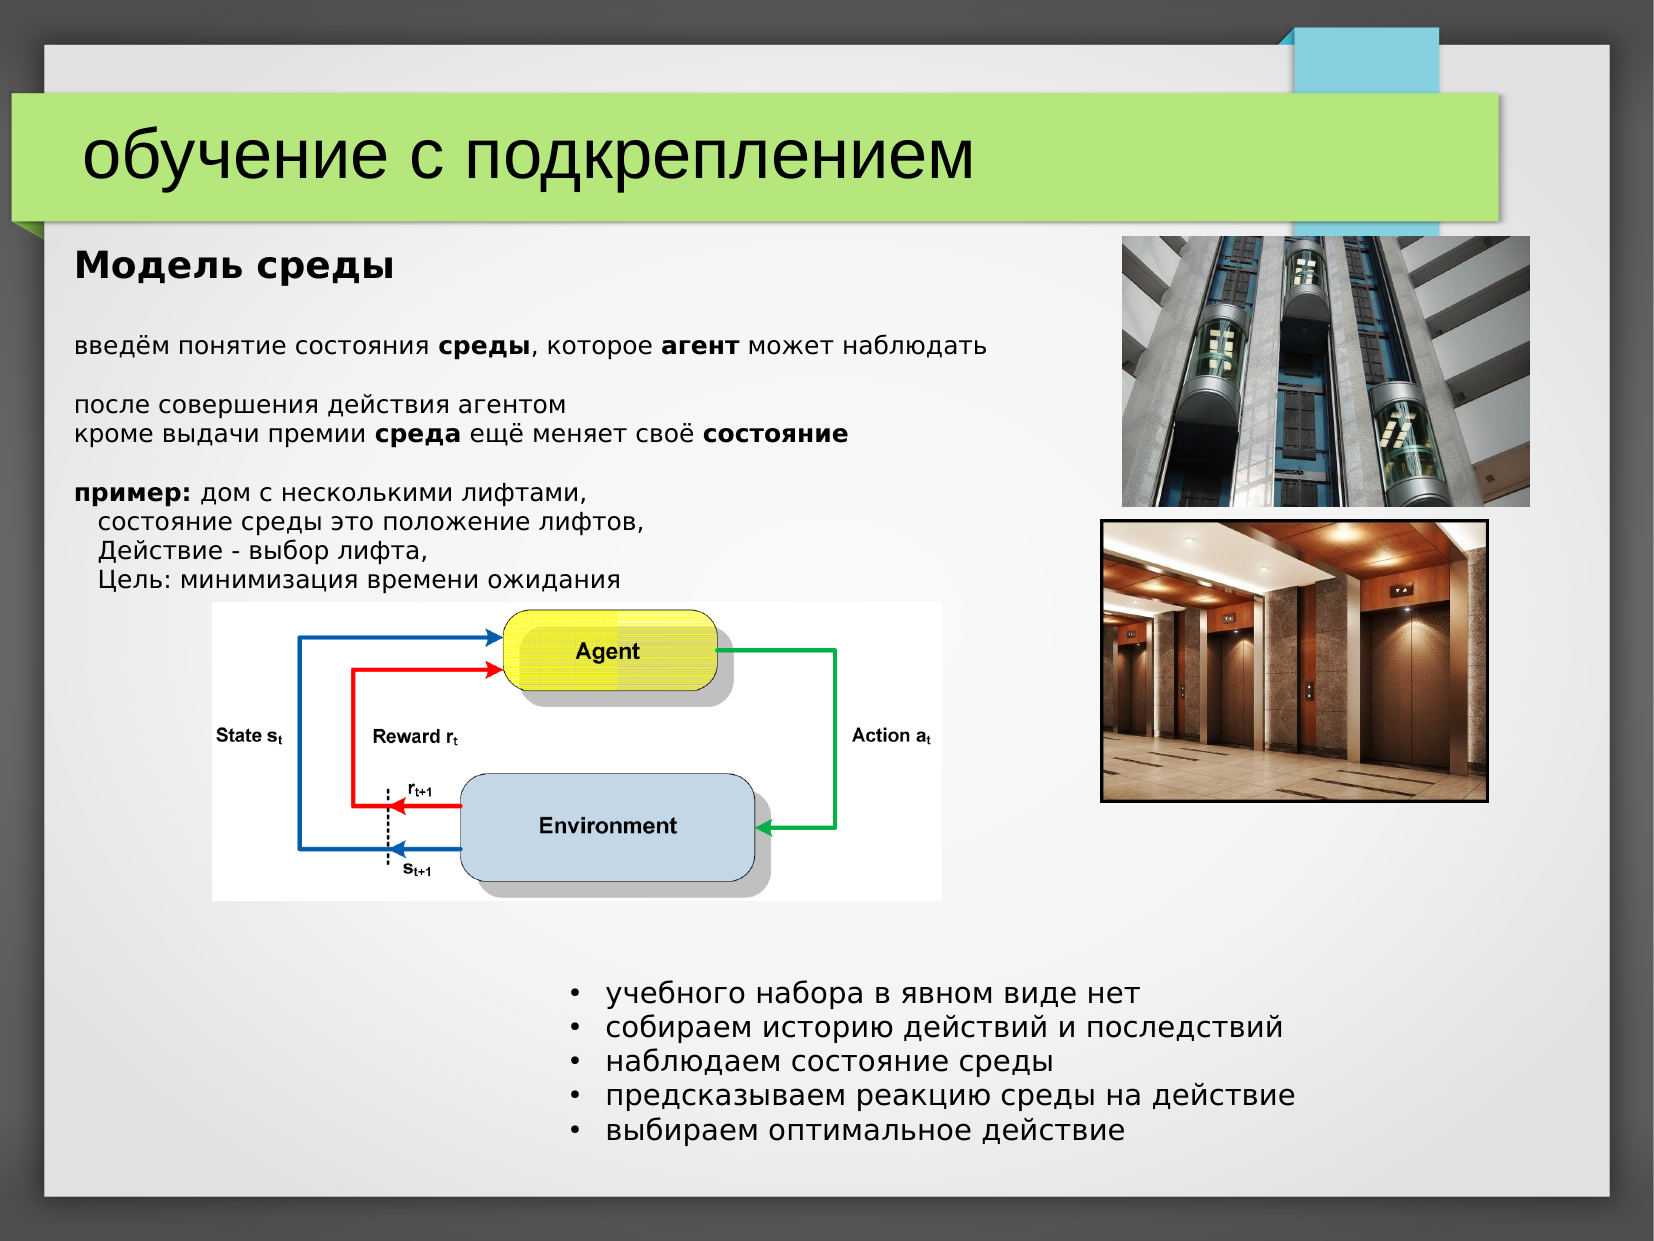

# обучение с подкреплением
Модель среды
введём понятие состояния среды, которое агент может наблюдать
после совершения действия агентом
кроме выдачи премии среда ещё меняет своё состояние
пример: дом с несколькими лифтами,
 состояние среды это положение лифтов,
 Действие - выбор лифта,
 Цель: минимизация времени ожидания
учебного набора в явном виде нет
собираем историю действий и последствий
наблюдаем состояние среды
предсказываем реакцию среды на действие
выбираем оптимальное действие